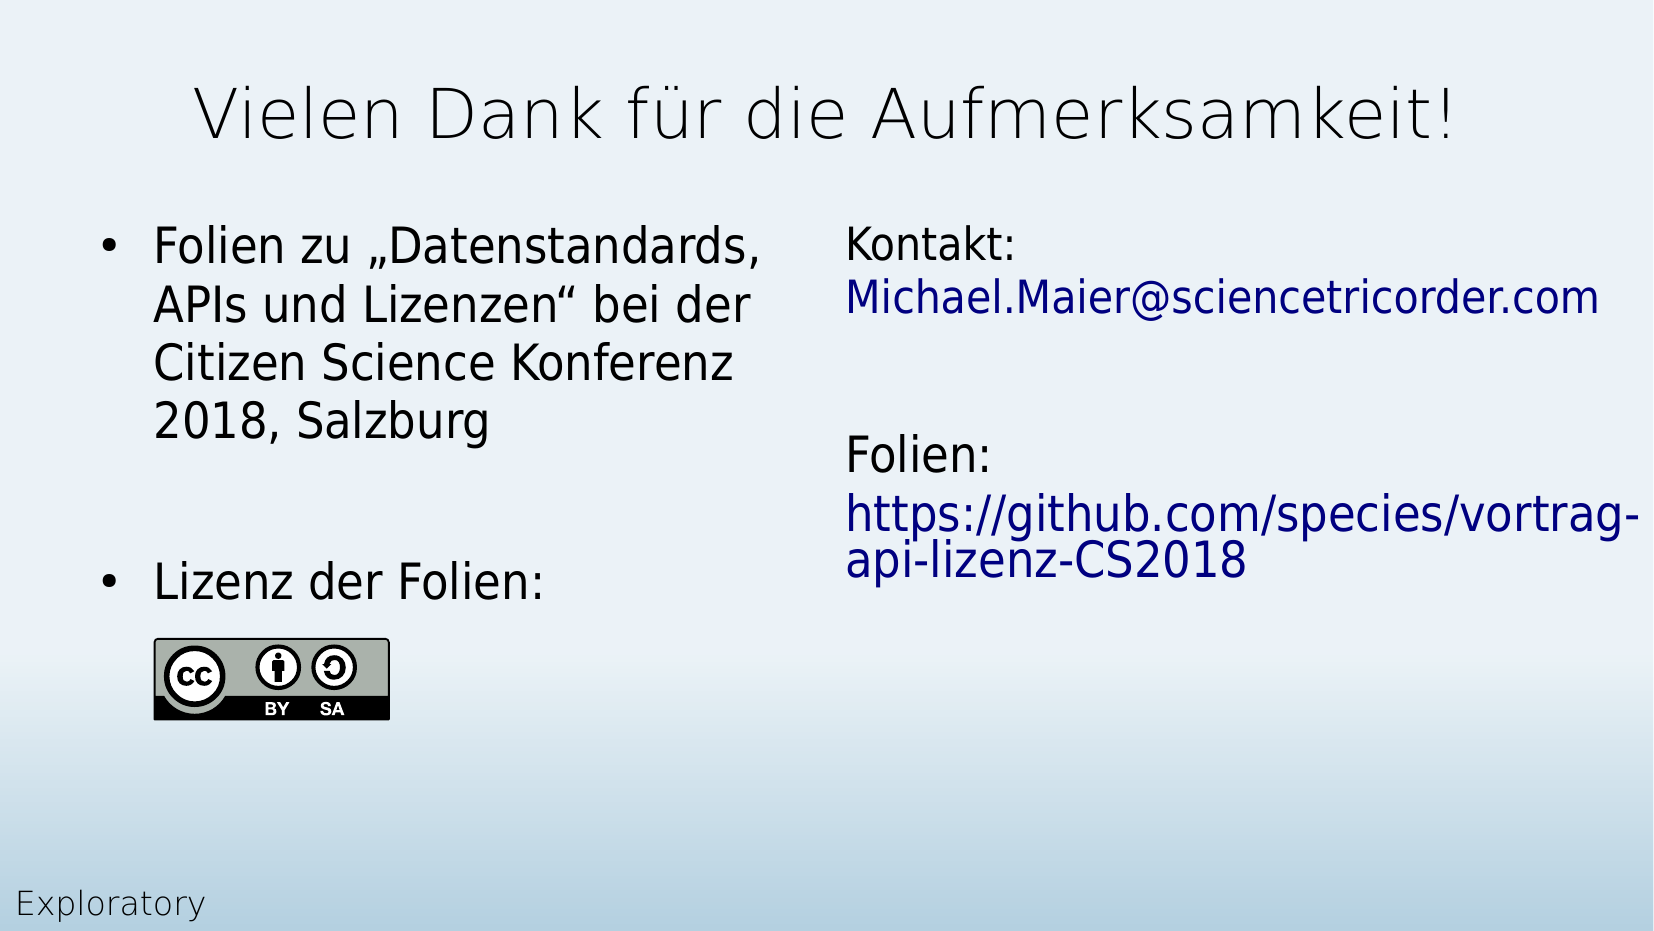

# Vielen Dank für die Aufmerksamkeit!
Folien zu „Datenstandards, APIs und Lizenzen“ bei der Citizen Science Konferenz 2018, Salzburg
Lizenz der Folien:
Kontakt: Michael.Maier@sciencetricorder.com
Folien:
https://github.com/species/vortrag-api-lizenz-CS2018